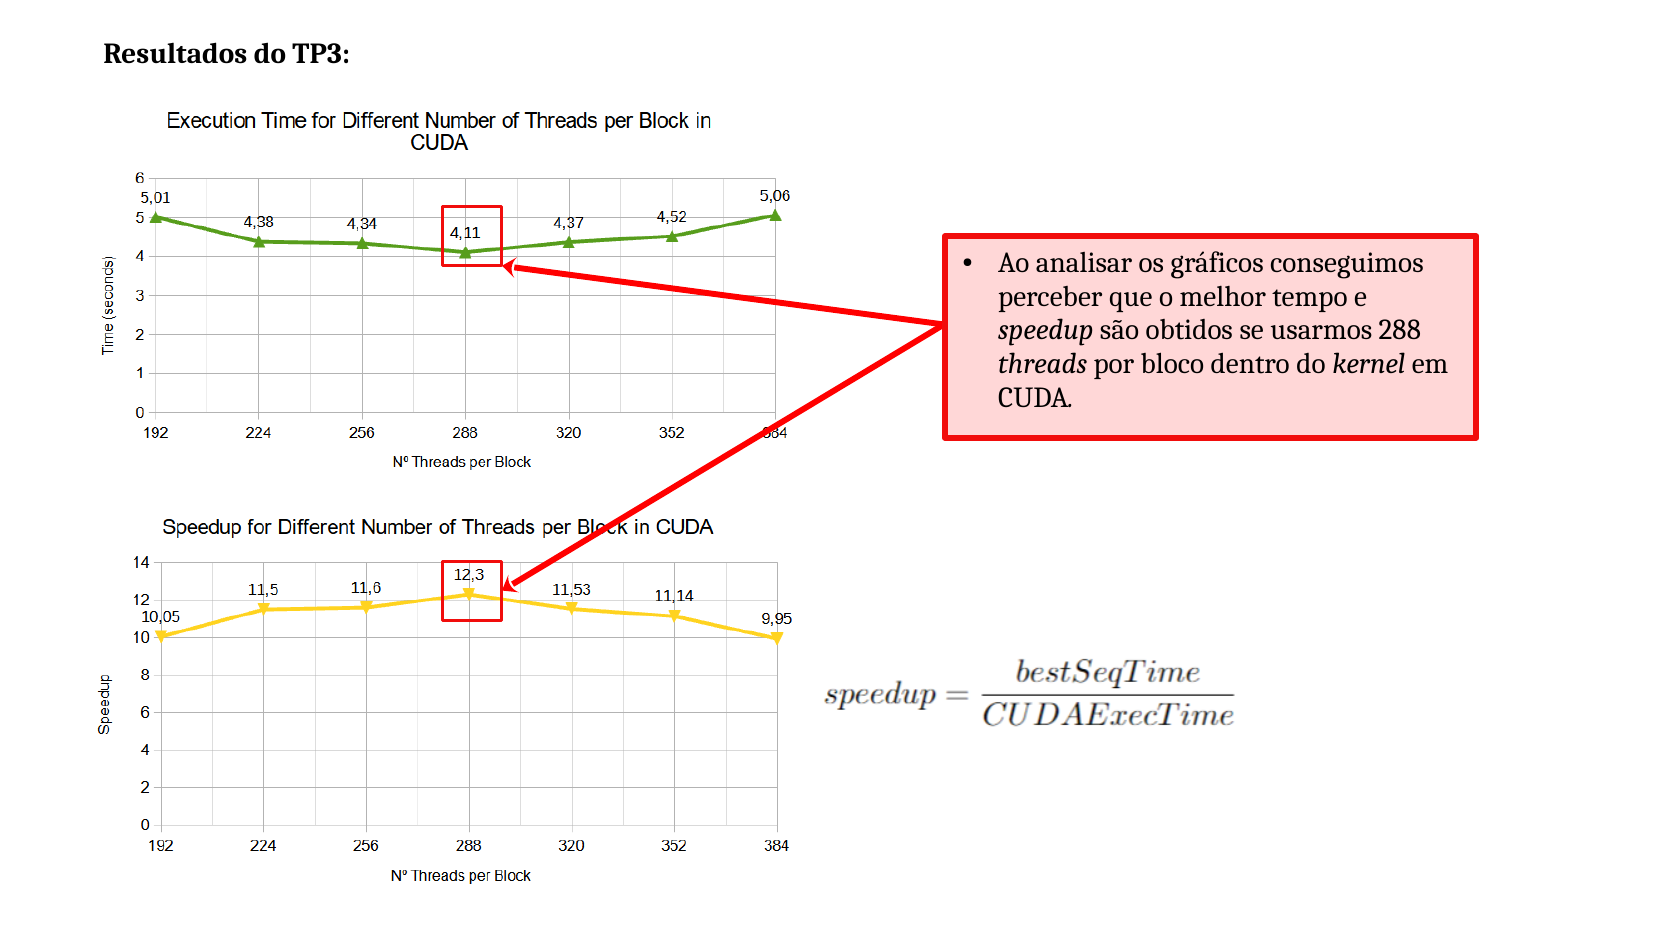

Resultados do TP3:
Ao analisar os gráficos conseguimos perceber que o melhor tempo e speedup são obtidos se usarmos 288 threads por bloco dentro do kernel em CUDA.